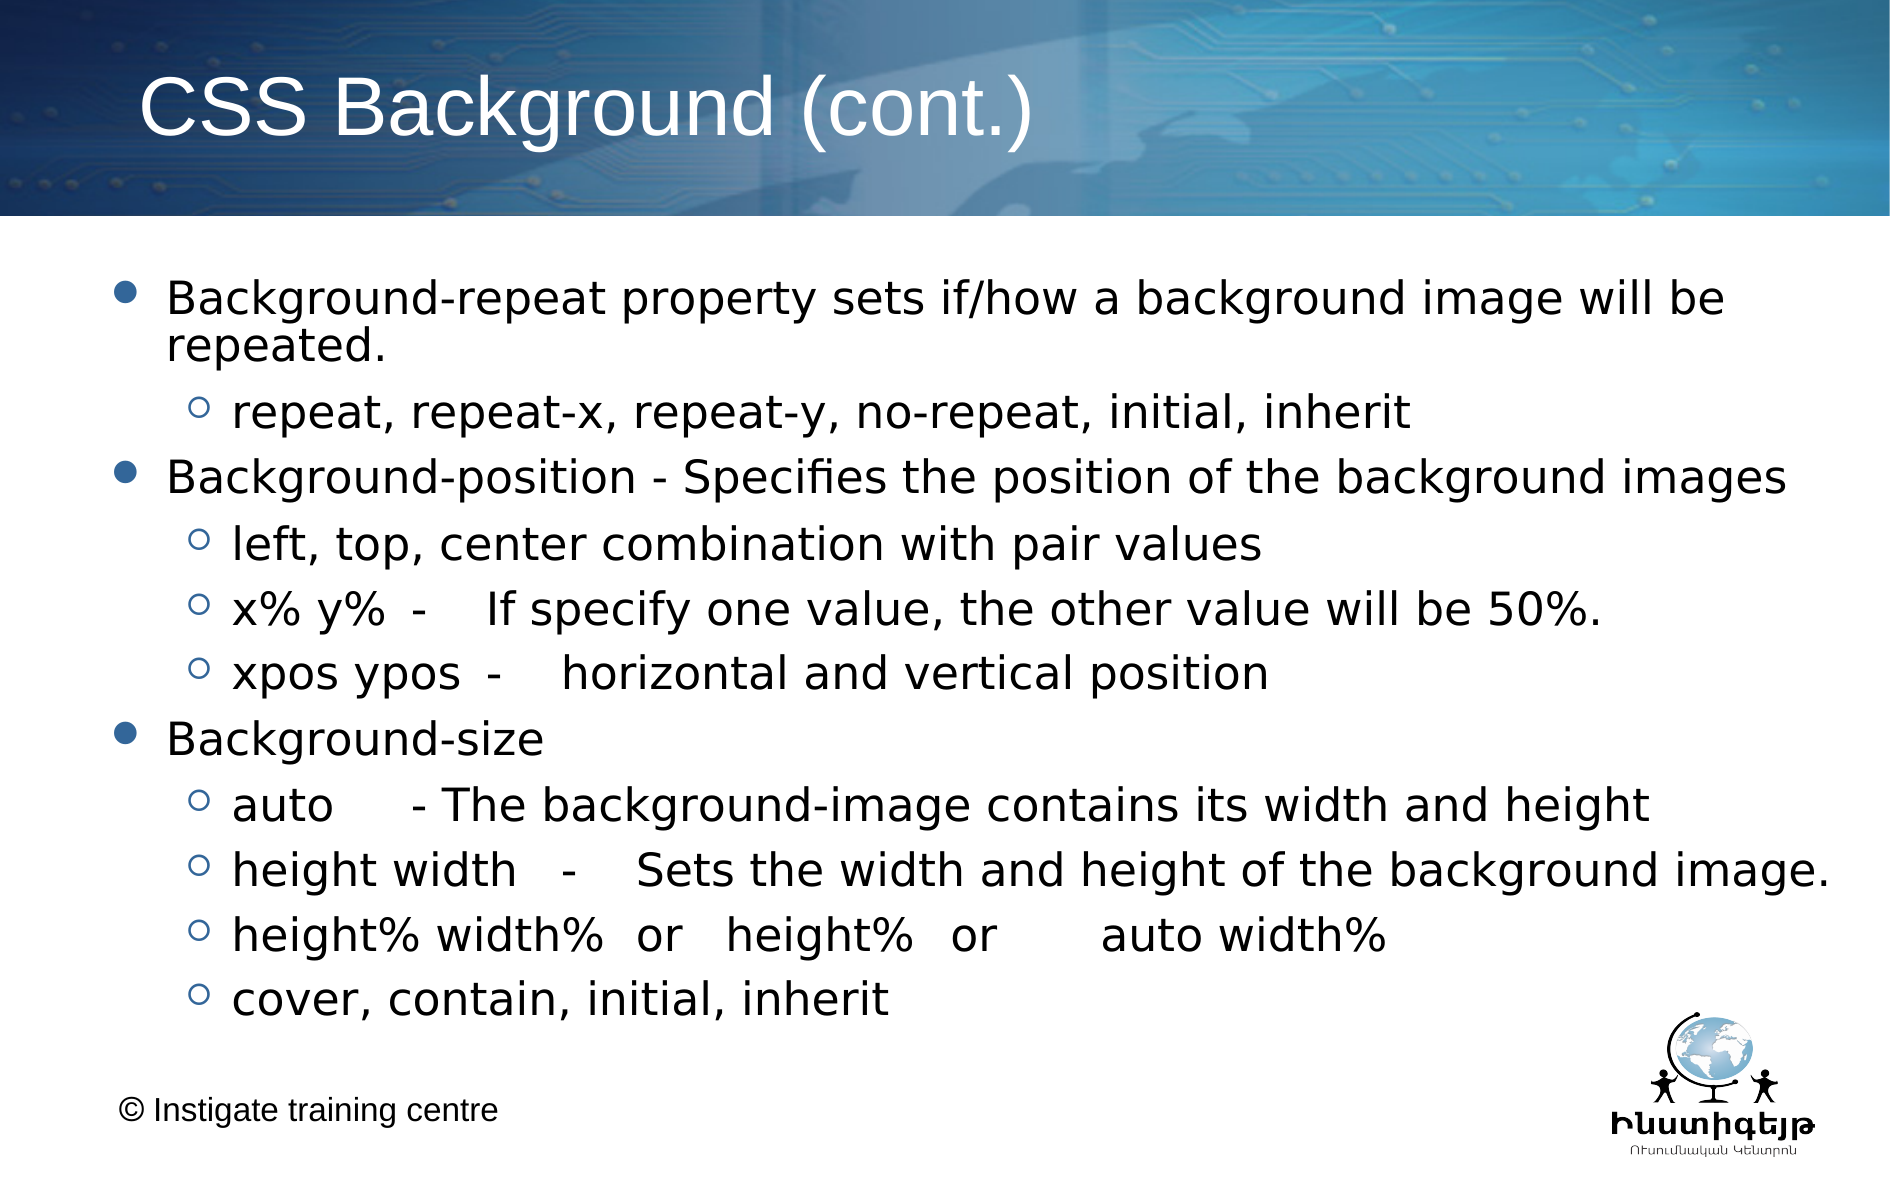

CSS Background (cont.)
# Background-repeat property sets if/how a background image will be repeated.
repeat, repeat-x, repeat-y, no-repeat, initial, inherit
Background-position - Specifies the position of the background images
left, top, center combination with pair values
x% y% 	-	If specify one value, the other value will be 50%.
xpos ypos	-	horizontal and vertical position
Background-size
auto		- The background-image contains its width and height
height width	-	Sets the width and height of the background image.
height% width%	or	 height%	 or		 auto width%
cover, contain, initial, inherit